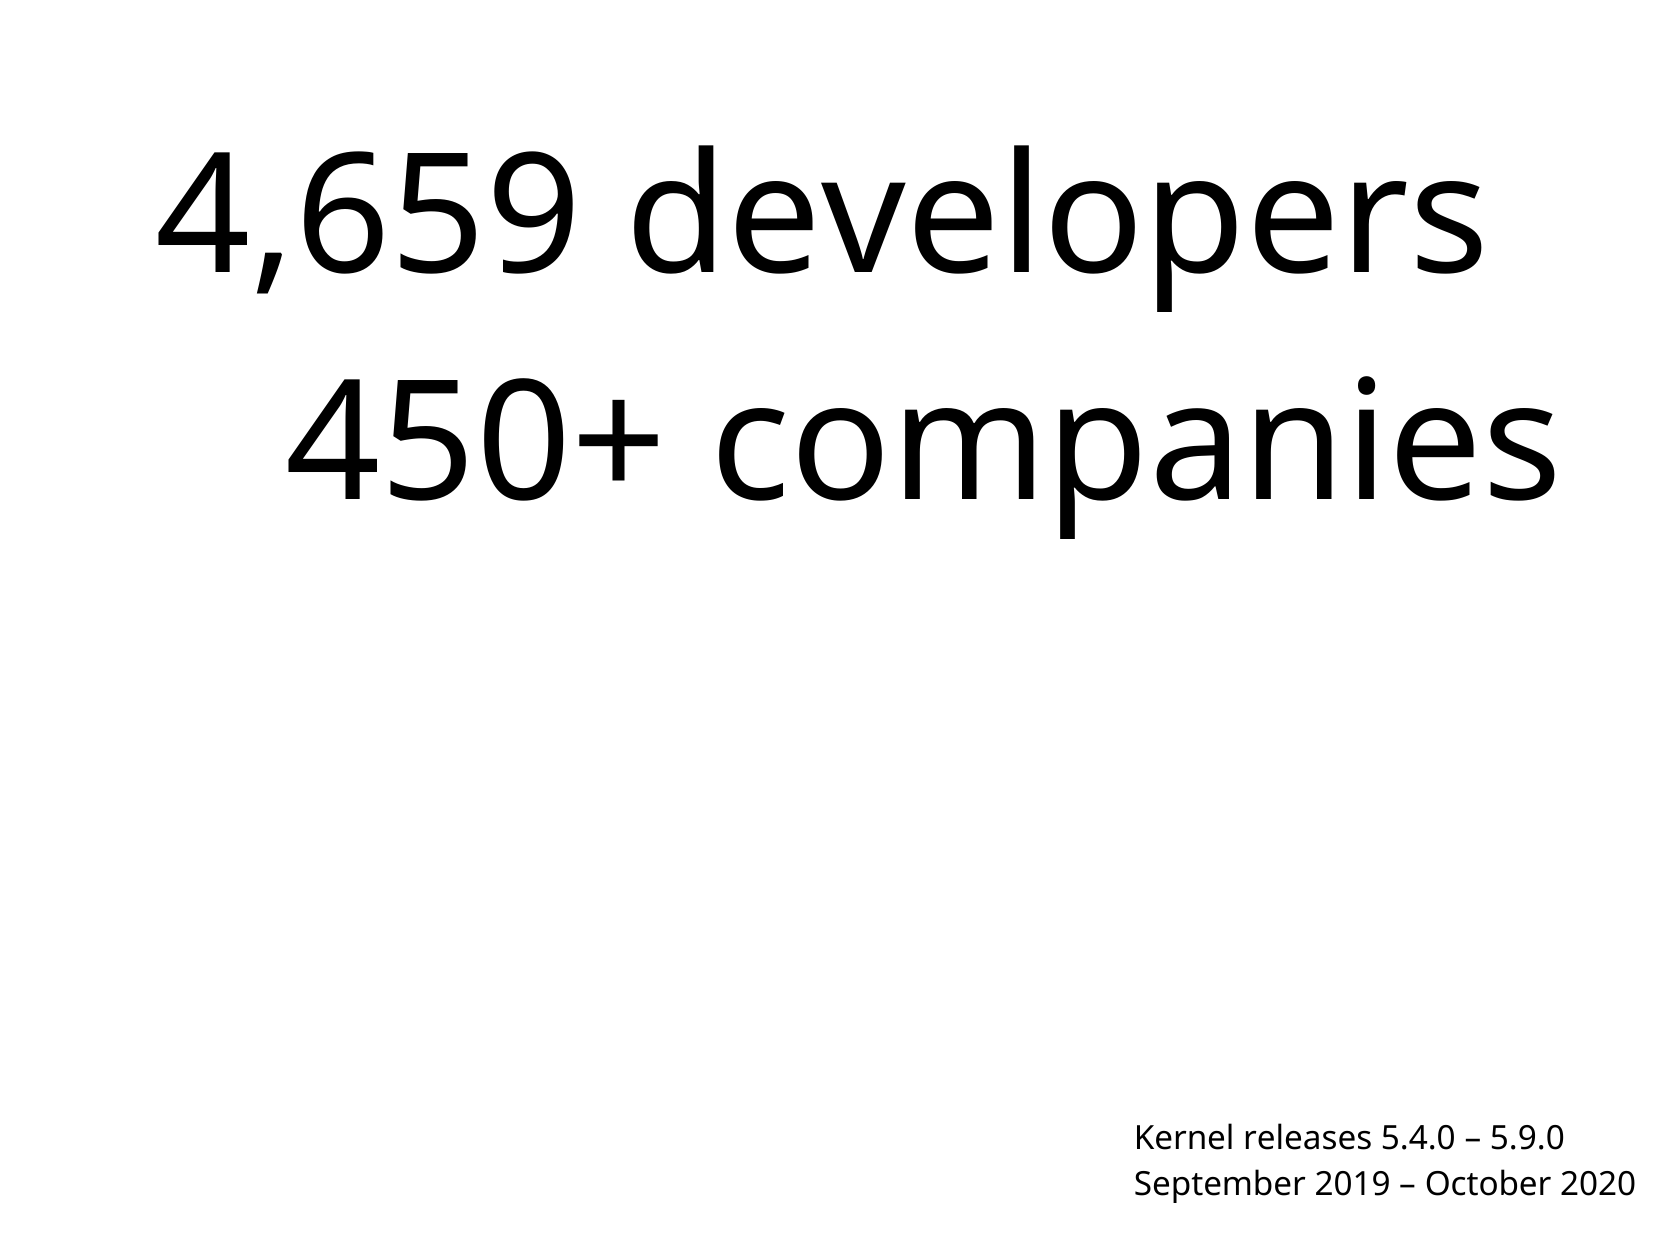

4,659 developers
 450+ companies
Kernel releases 5.4.0 – 5.9.0
September 2019 – October 2020